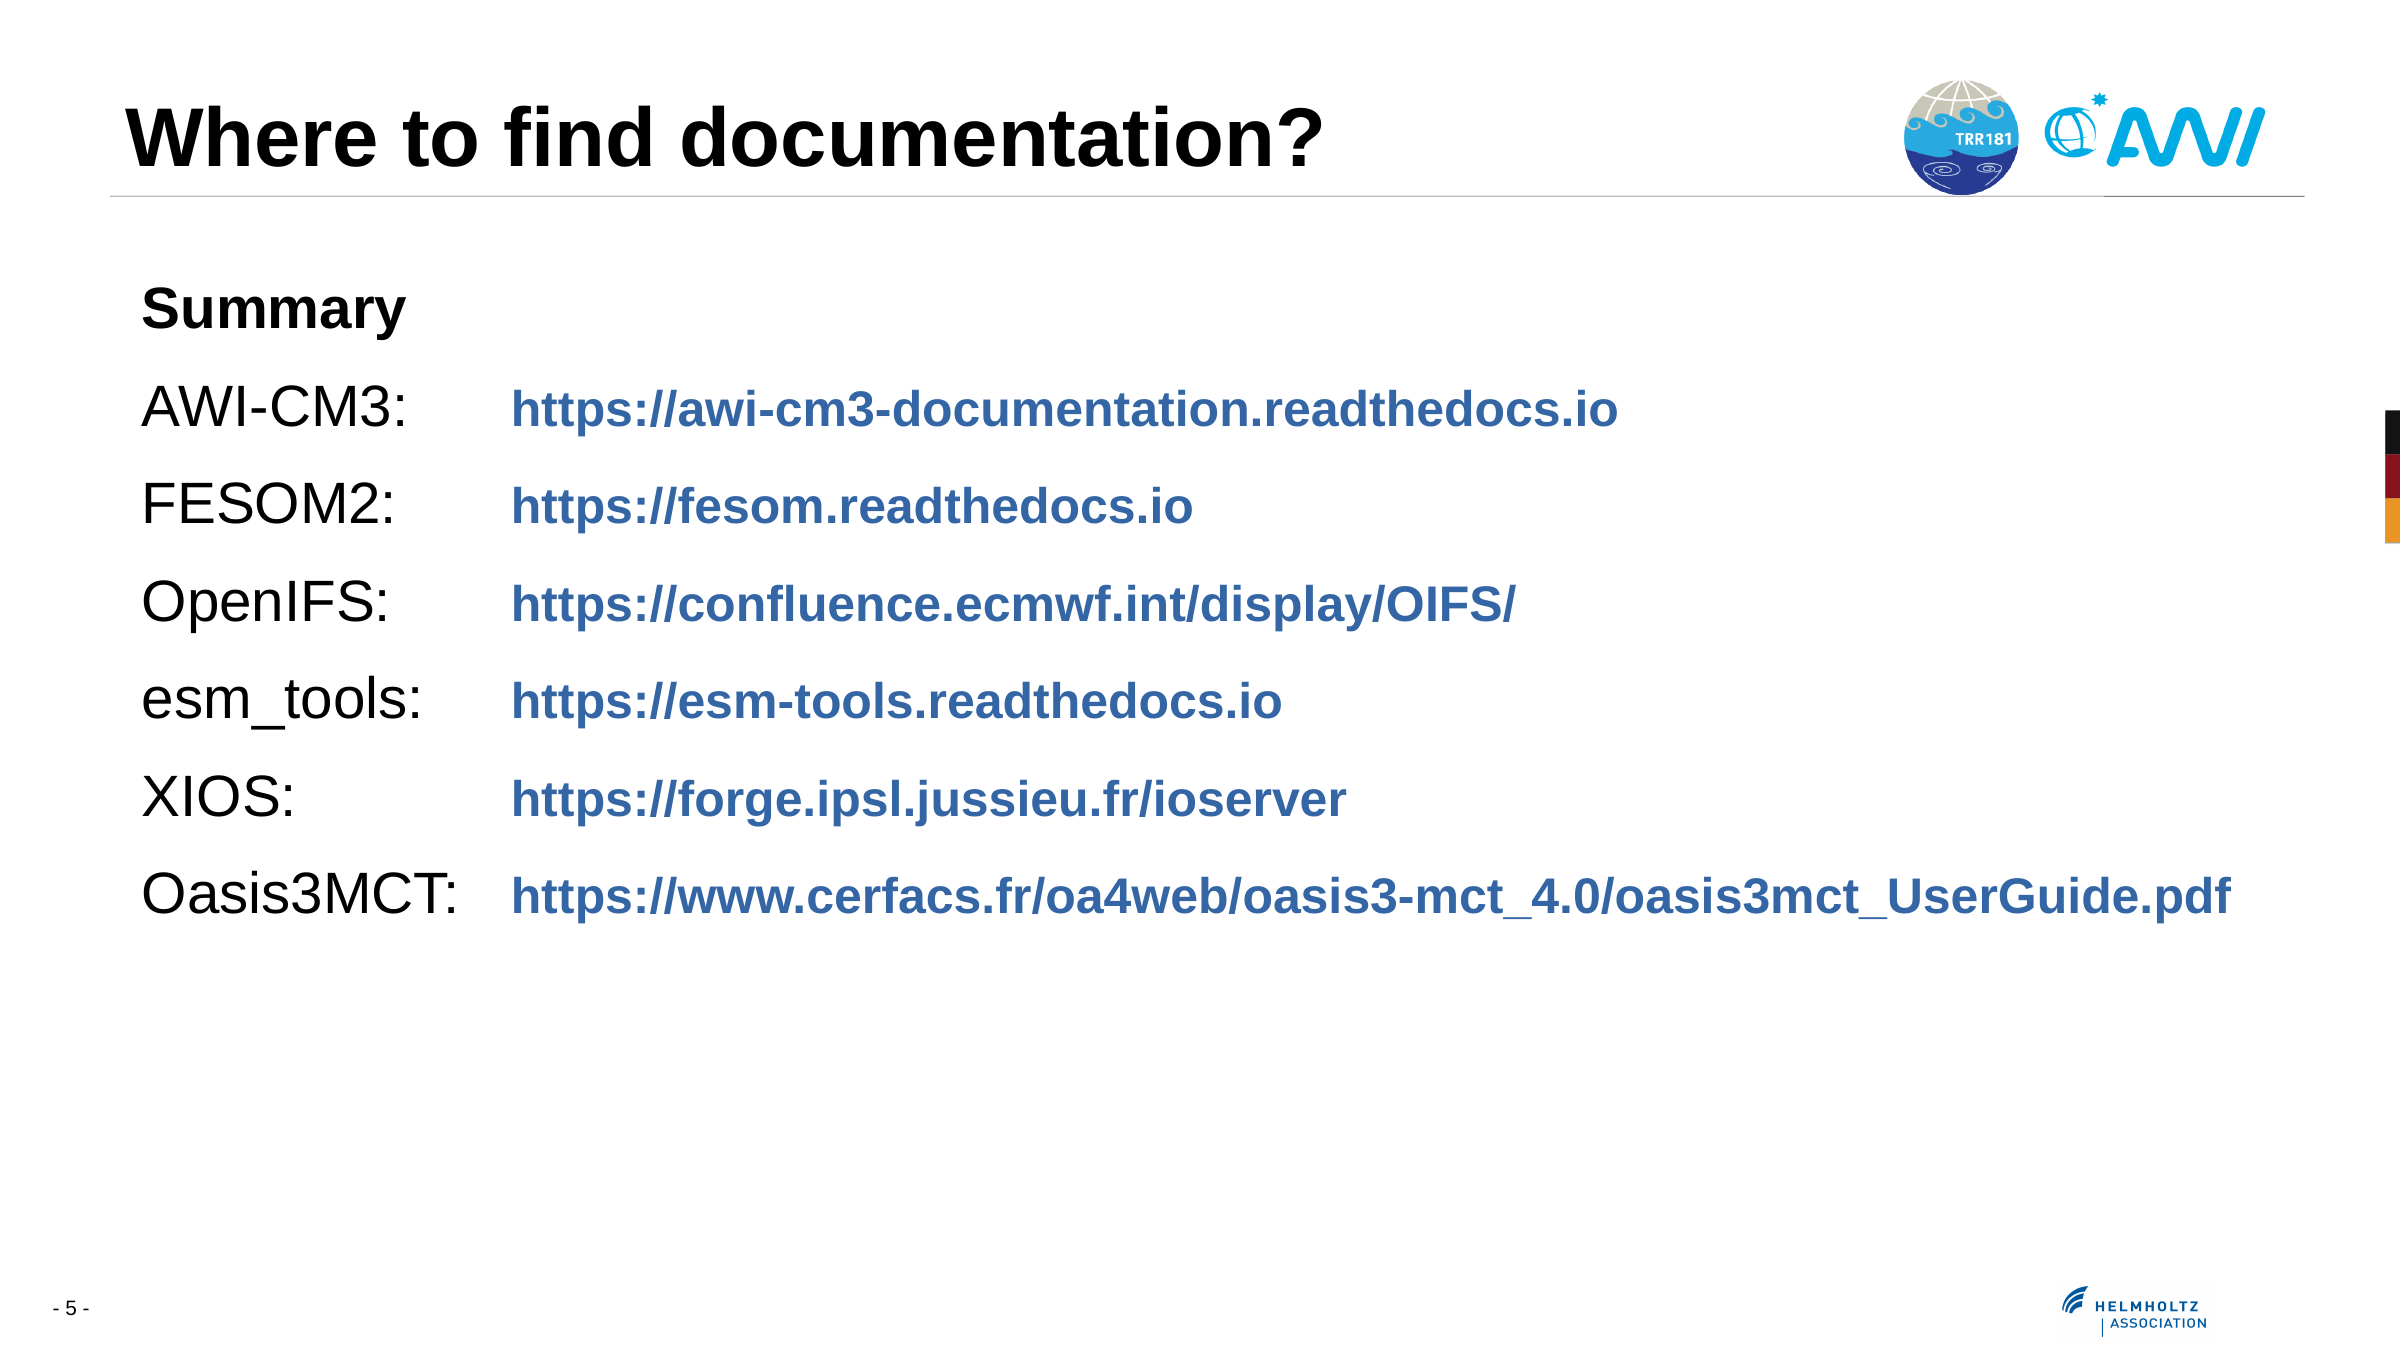

Where to find documentation?
Summary
AWI-CM3:		https://awi-cm3-documentation.readthedocs.io
FESOM2: 		https://fesom.readthedocs.io
OpenIFS:		https://confluence.ecmwf.int/display/OIFS/
esm_tools: 	https://esm-tools.readthedocs.io
XIOS:			https://forge.ipsl.jussieu.fr/ioserver
Oasis3MCT:	https://www.cerfacs.fr/oa4web/oasis3-mct_4.0/oasis3mct_UserGuide.pdf